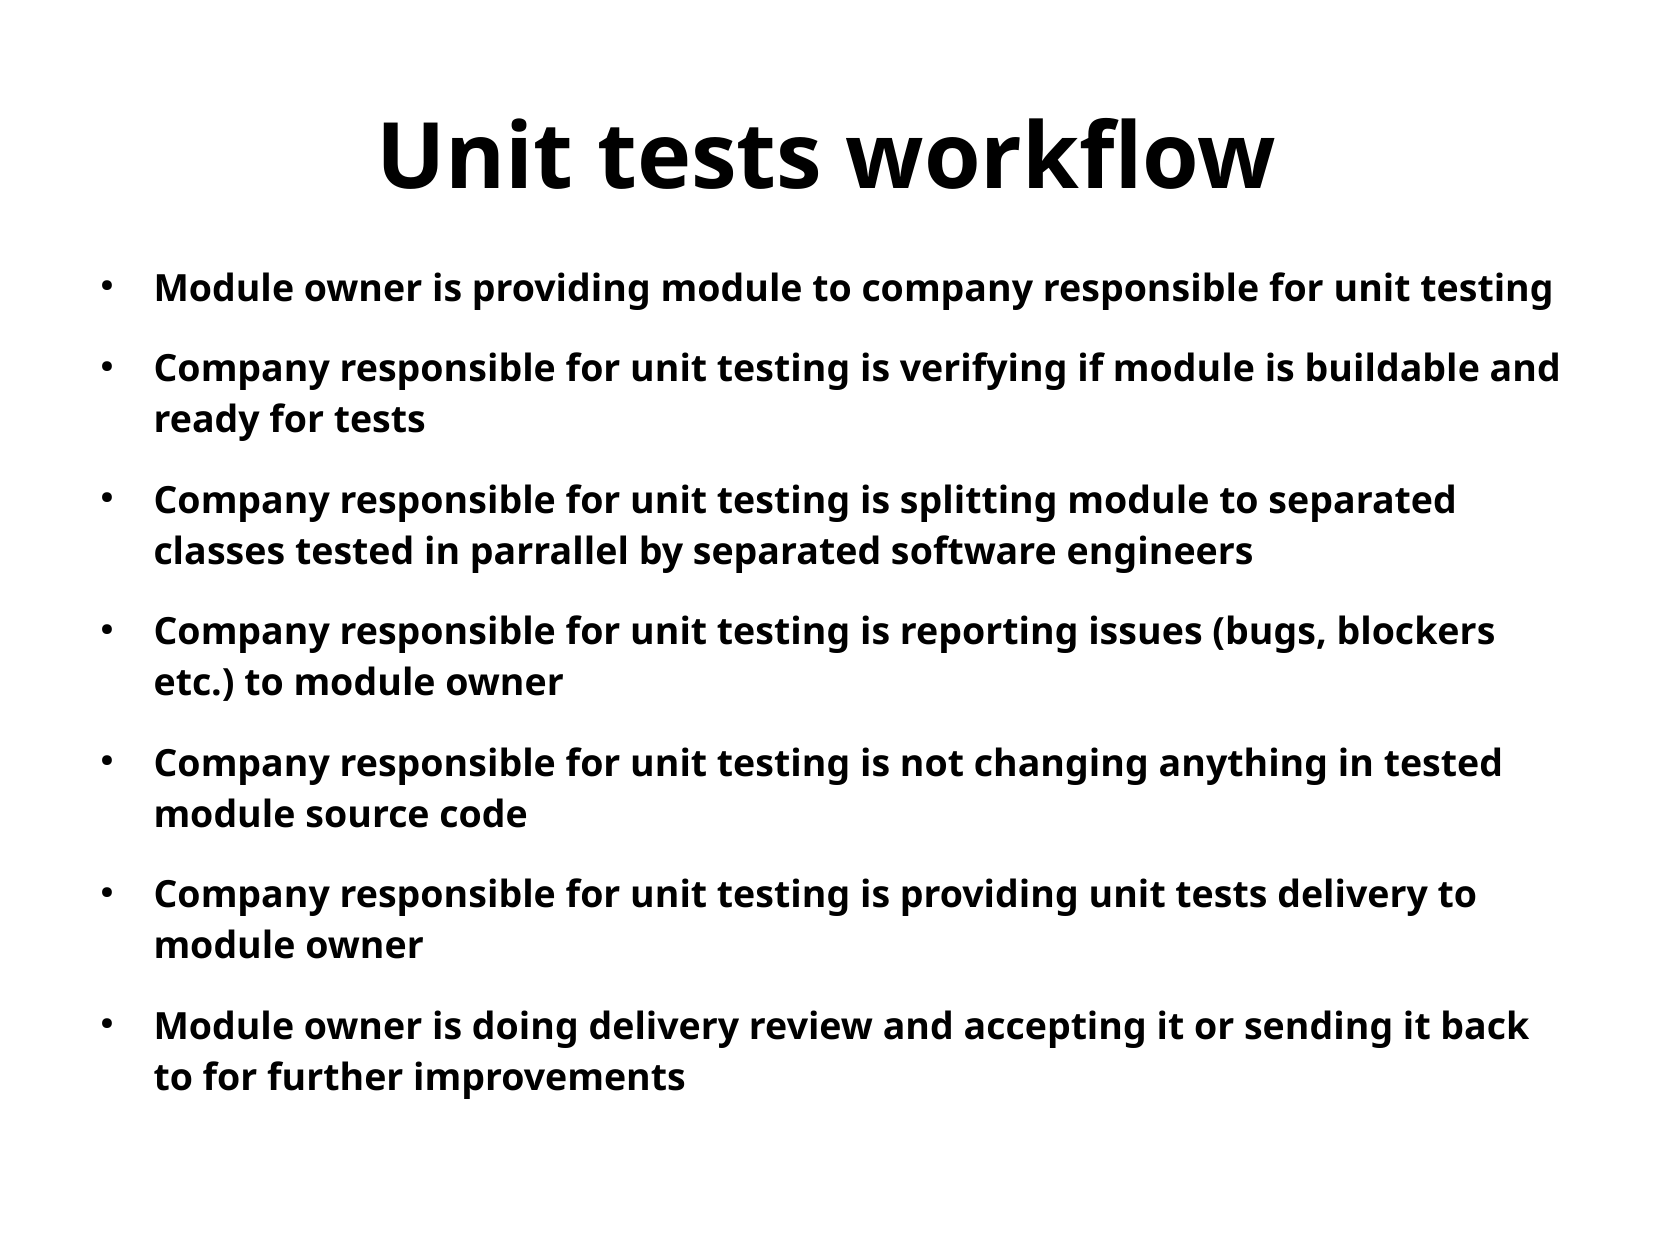

# Unit tests workflow
Module owner is providing module to company responsible for unit testing
Company responsible for unit testing is verifying if module is buildable and ready for tests
Company responsible for unit testing is splitting module to separated classes tested in parrallel by separated software engineers
Company responsible for unit testing is reporting issues (bugs, blockers etc.) to module owner
Company responsible for unit testing is not changing anything in tested module source code
Company responsible for unit testing is providing unit tests delivery to module owner
Module owner is doing delivery review and accepting it or sending it back to for further improvements